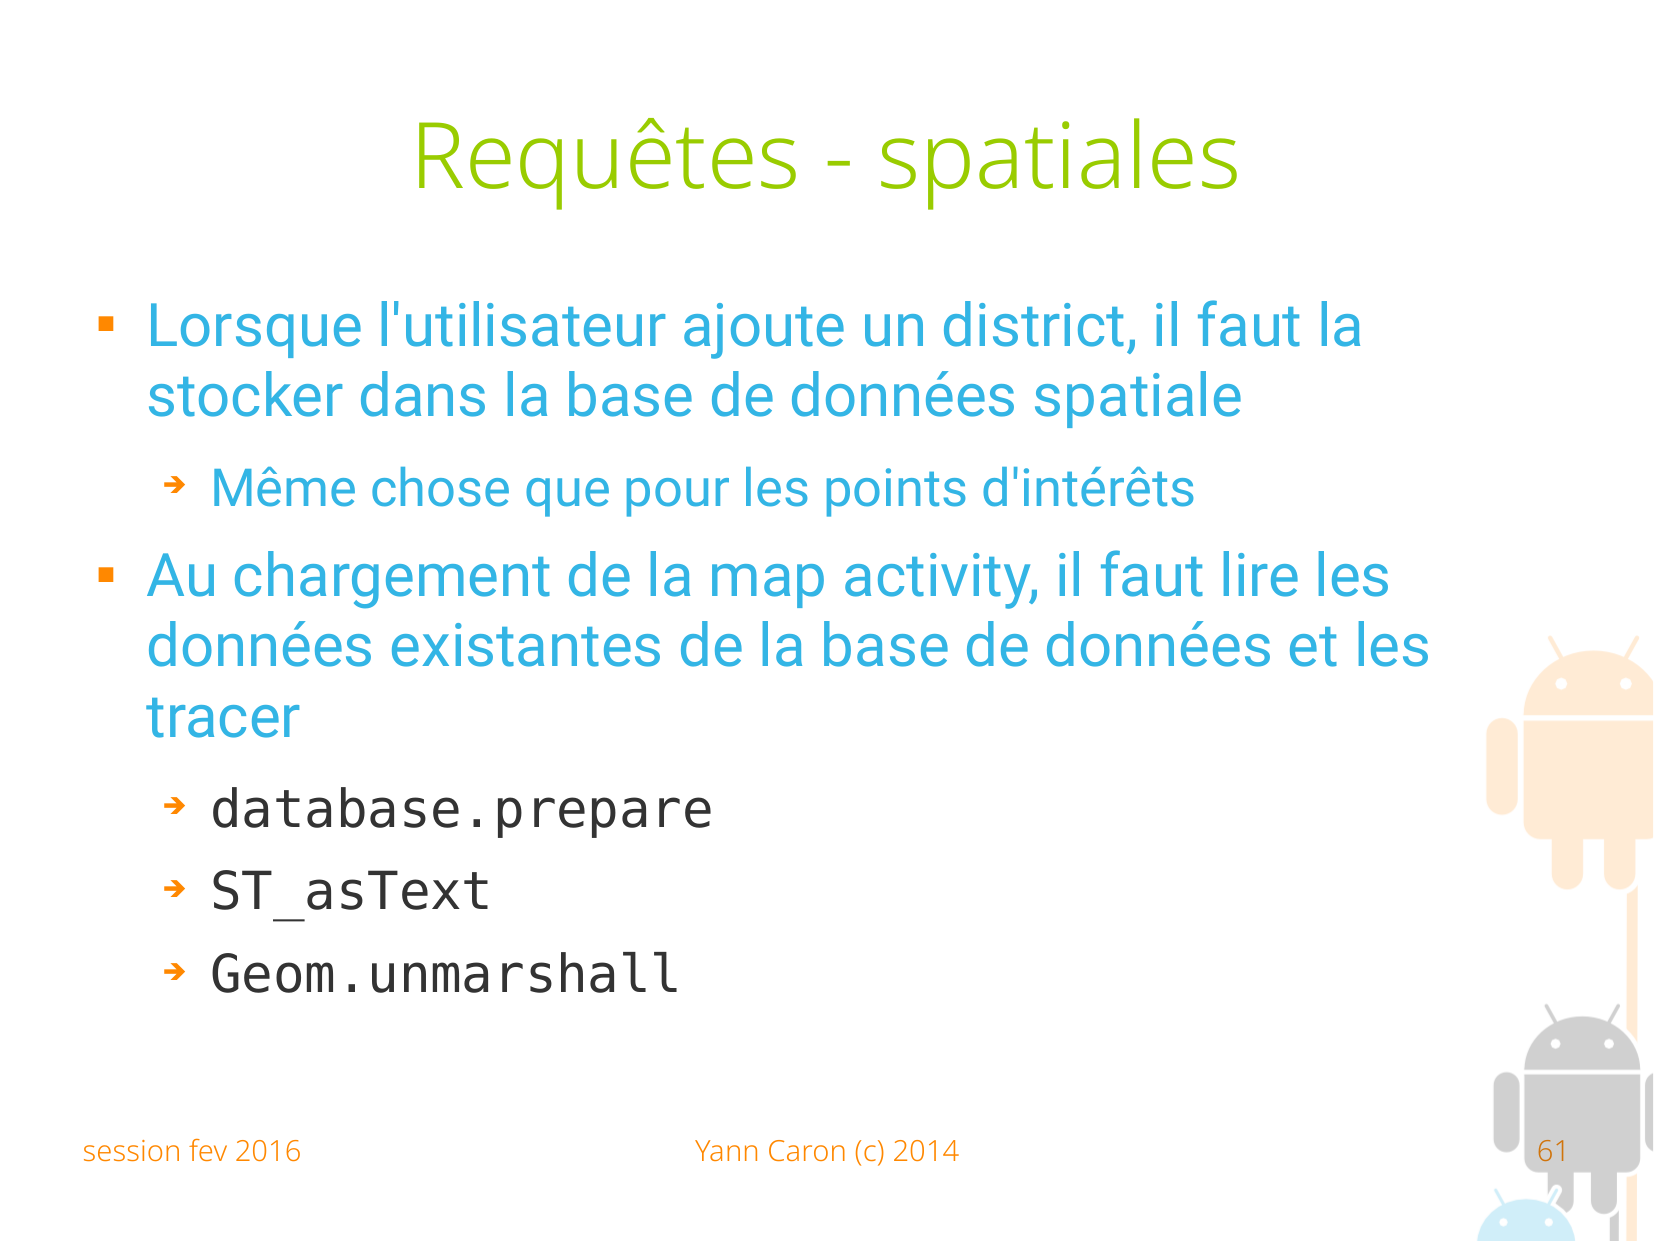

# Requêtes - spatiales
Lorsque l'utilisateur ajoute un district, il faut la stocker dans la base de données spatiale
Même chose que pour les points d'intérêts
Au chargement de la map activity, il faut lire les données existantes de la base de données et les tracer
database.prepare
ST_asText
Geom.unmarshall
session fev 2016
Yann Caron (c) 2014
61